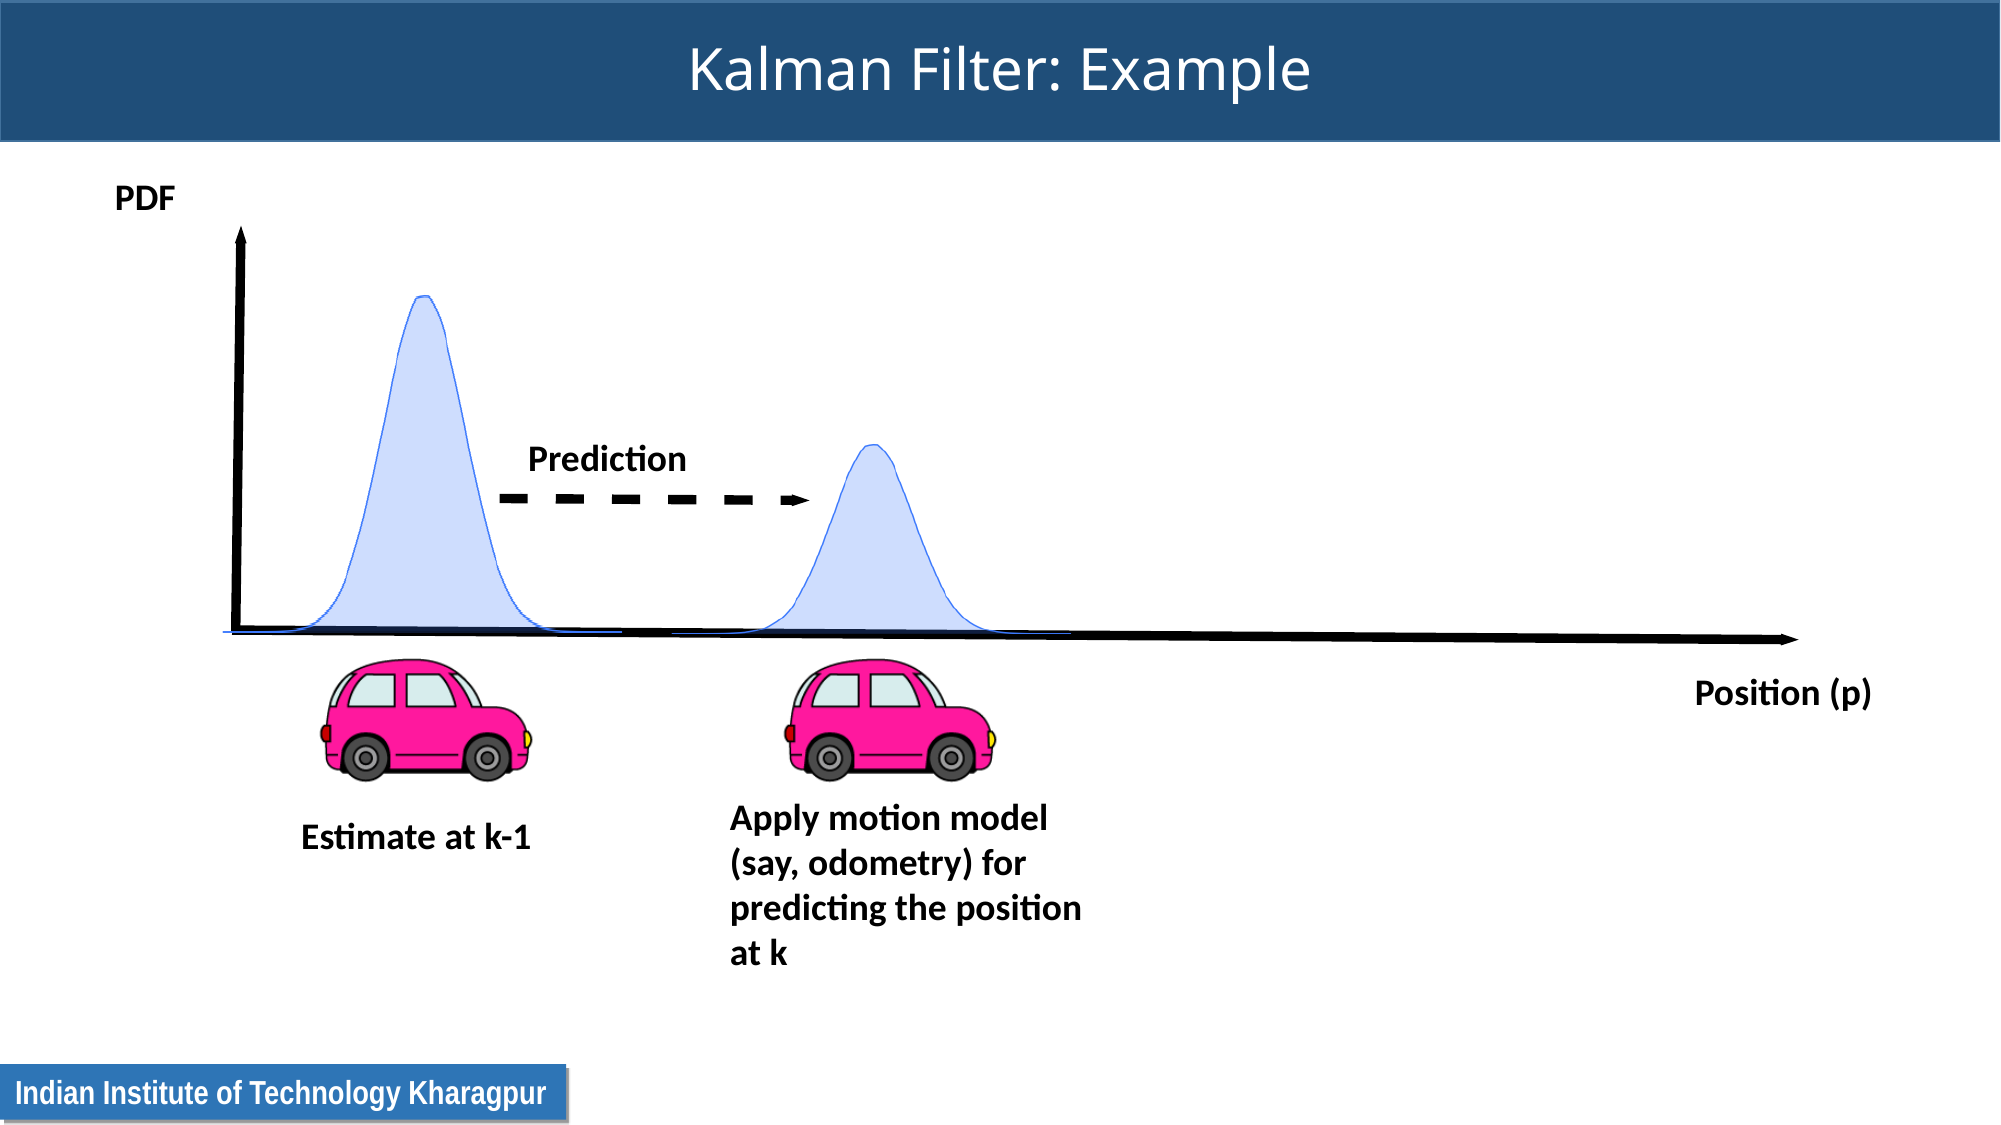

# Kalman Filter: Example
PDF
Prediction
Position (p)
Apply motion model (say, odometry) for predicting the position at k
Estimate at k-1